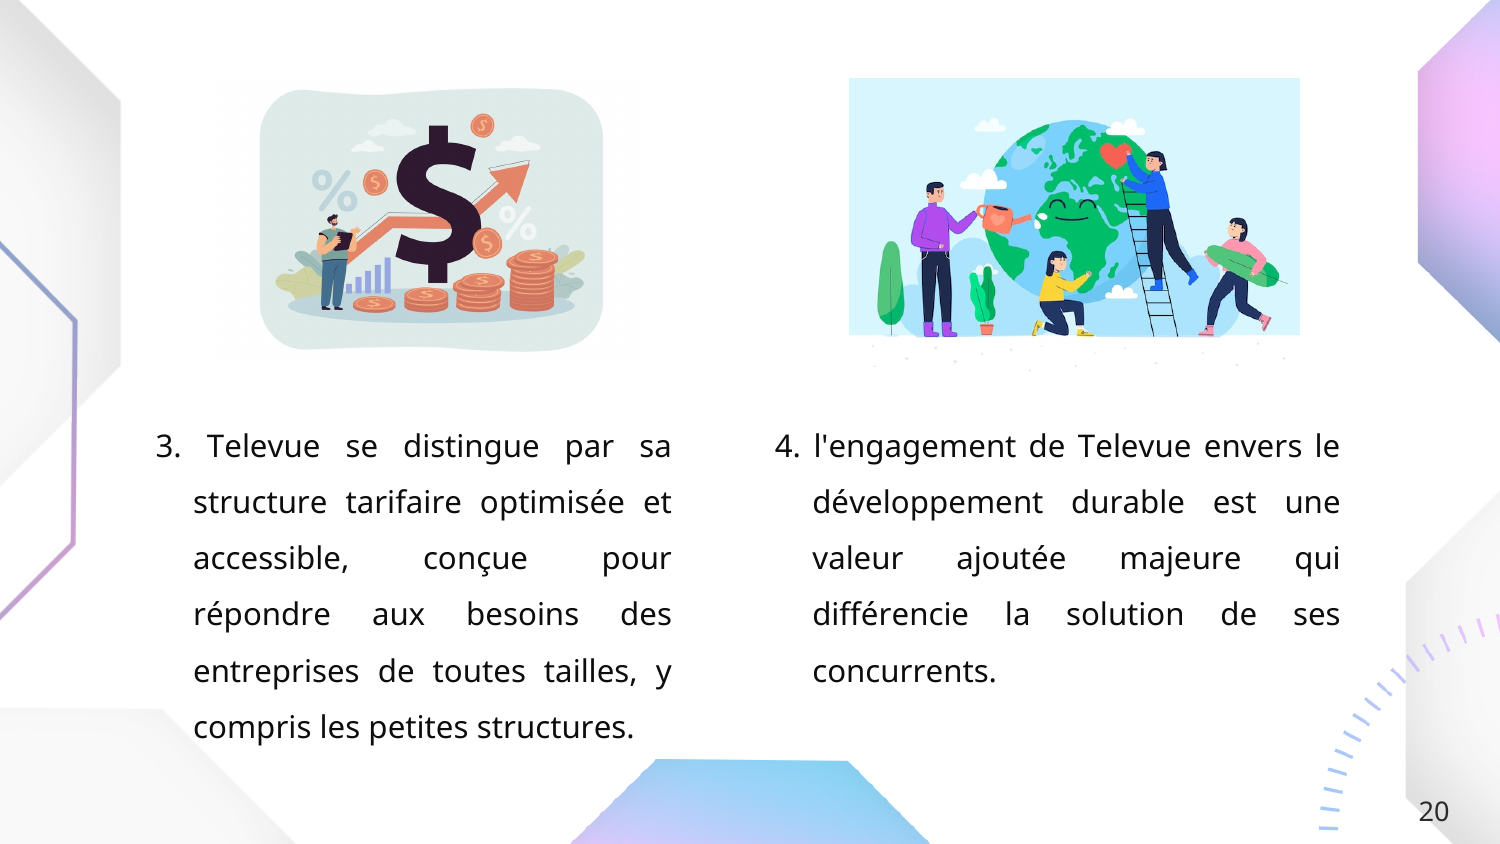

3. Televue se distingue par sa structure tarifaire optimisée et accessible, conçue pour répondre aux besoins des entreprises de toutes tailles, y compris les petites structures.
4. l'engagement de Televue envers le développement durable est une valeur ajoutée majeure qui différencie la solution de ses concurrents.